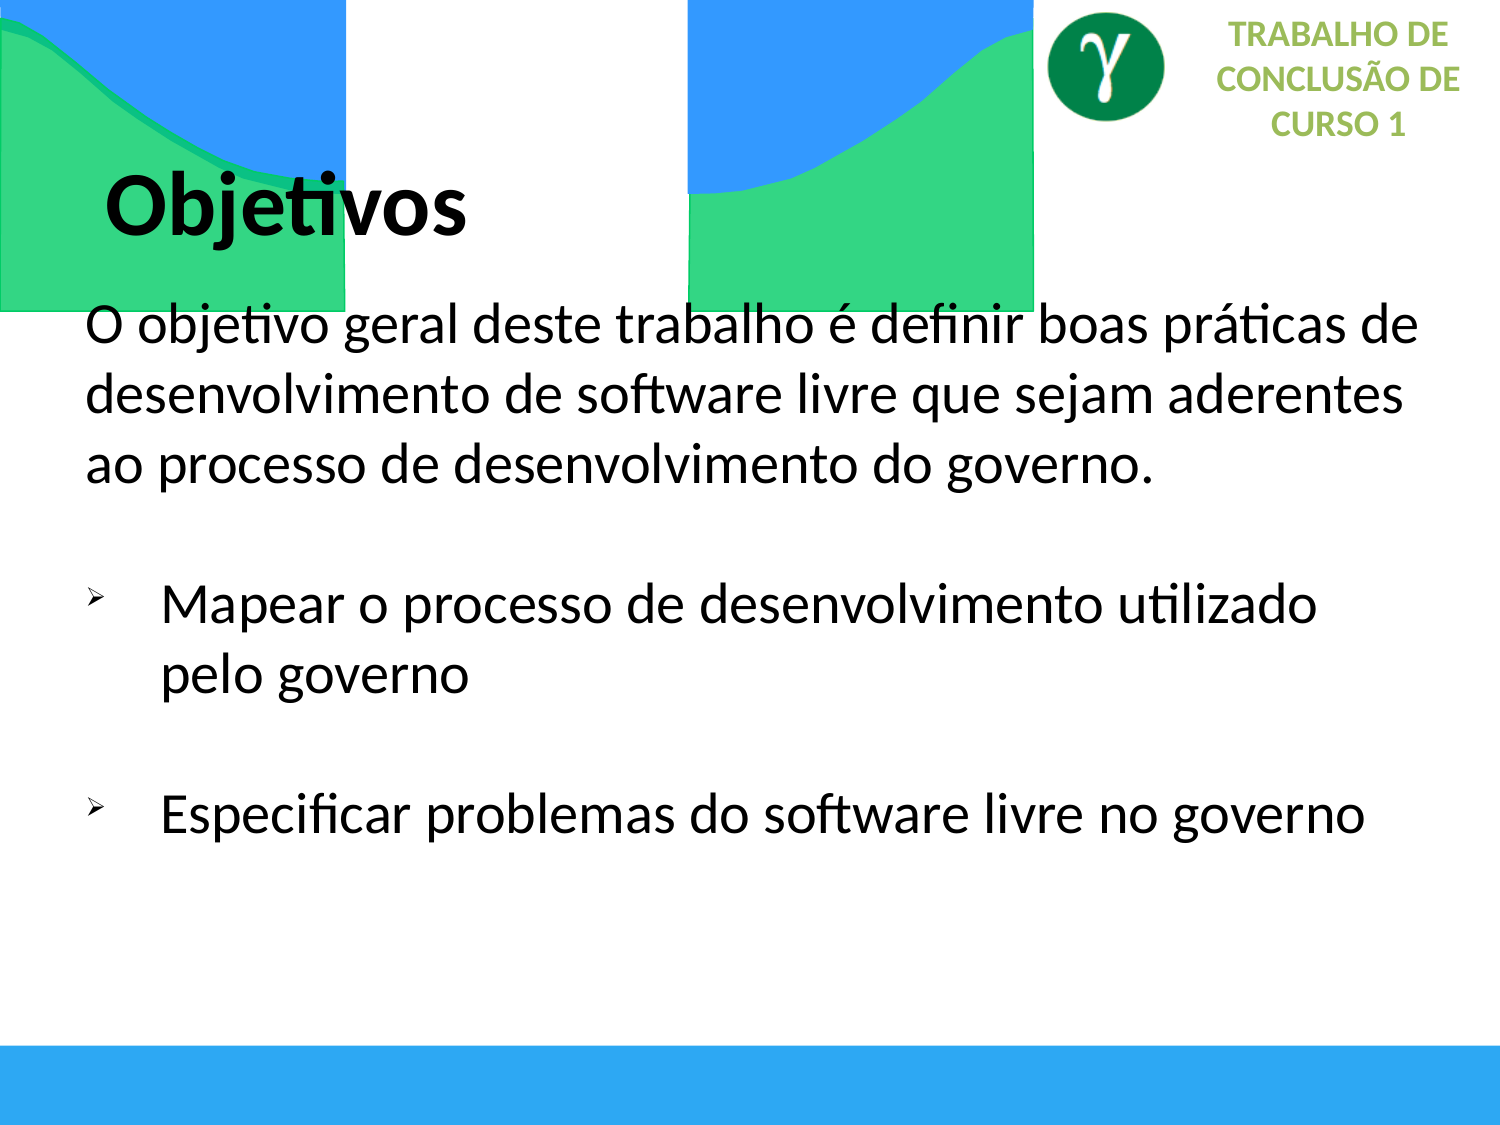

TRABALHO DE CONCLUSÃO DE CURSO 1
Objetivos
Acórdão 2314/2013
Gestão de Contratos
Pensamento Lean
Scrum
Lei 8.666/93
IN 04/2010
O objetivo geral deste trabalho é definir boas práticas de desenvolvimento de software livre que sejam aderentes ao processo de desenvolvimento do governo.
Mapear o processo de desenvolvimento utilizado pelo governo
Especificar problemas do software livre no governo